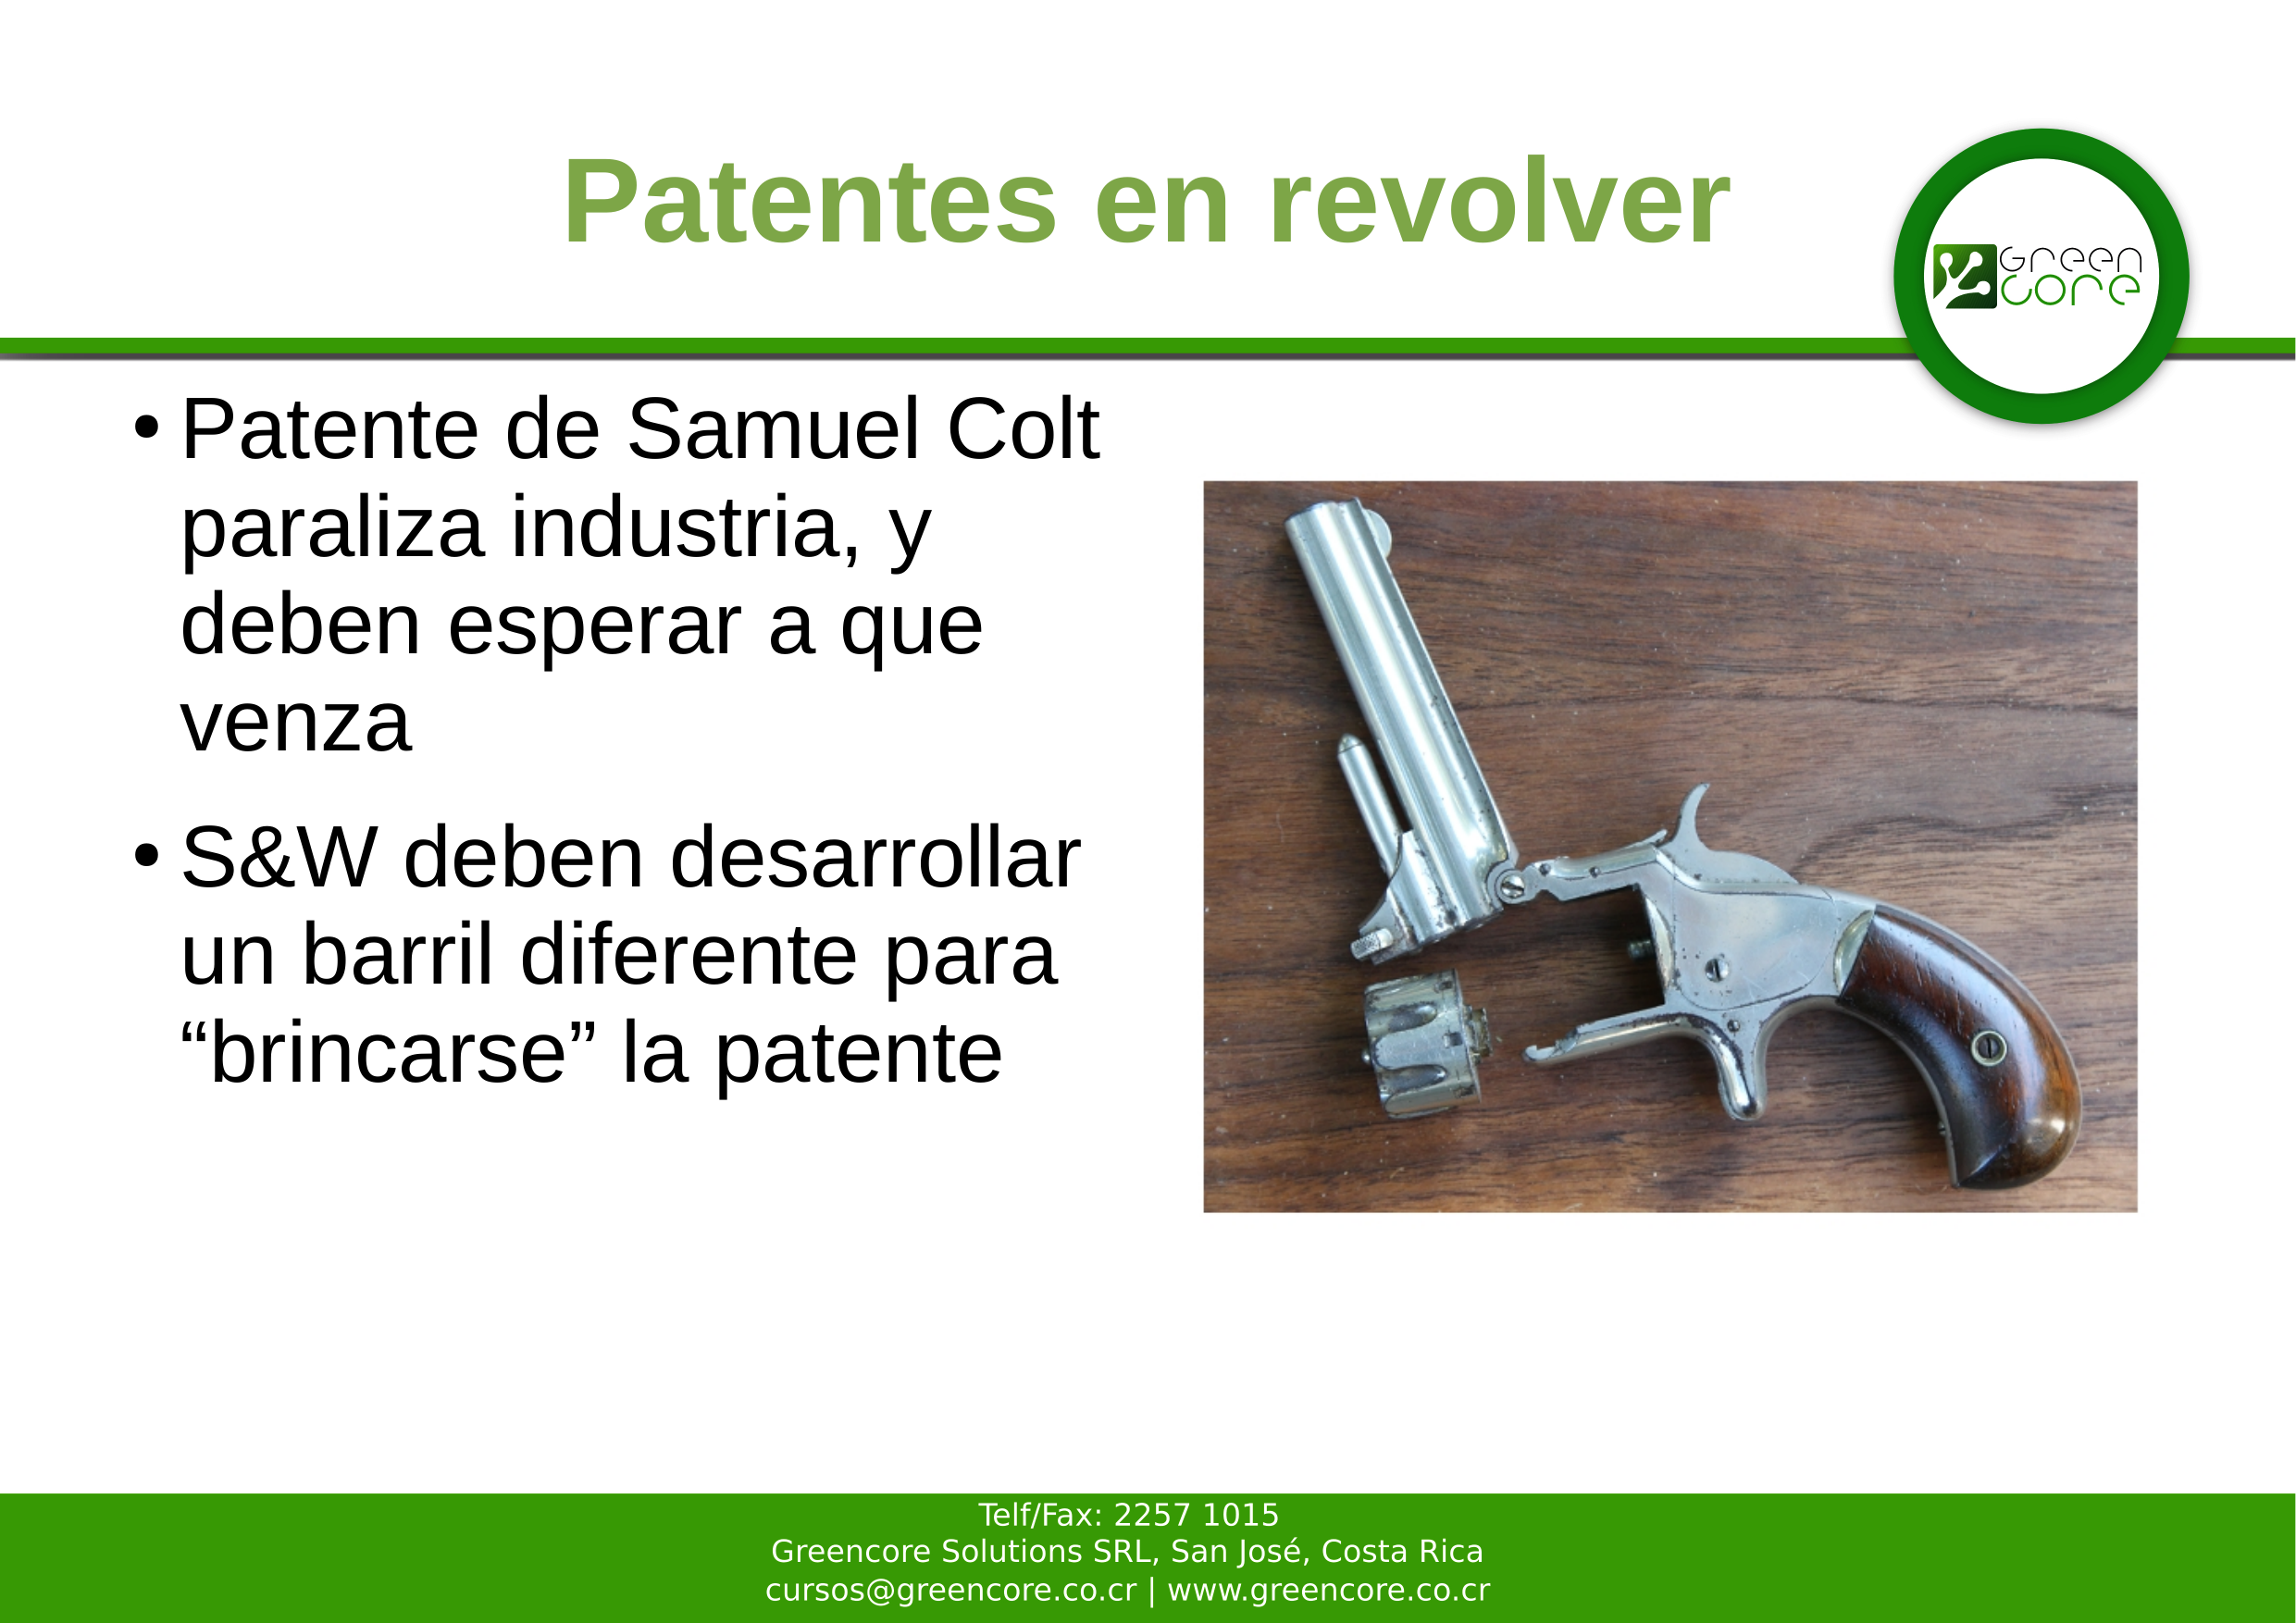

# Patentes en revolver
Patente de Samuel Colt paraliza industria, y deben esperar a que venza
S&W deben desarrollar un barril diferente para “brincarse” la patente